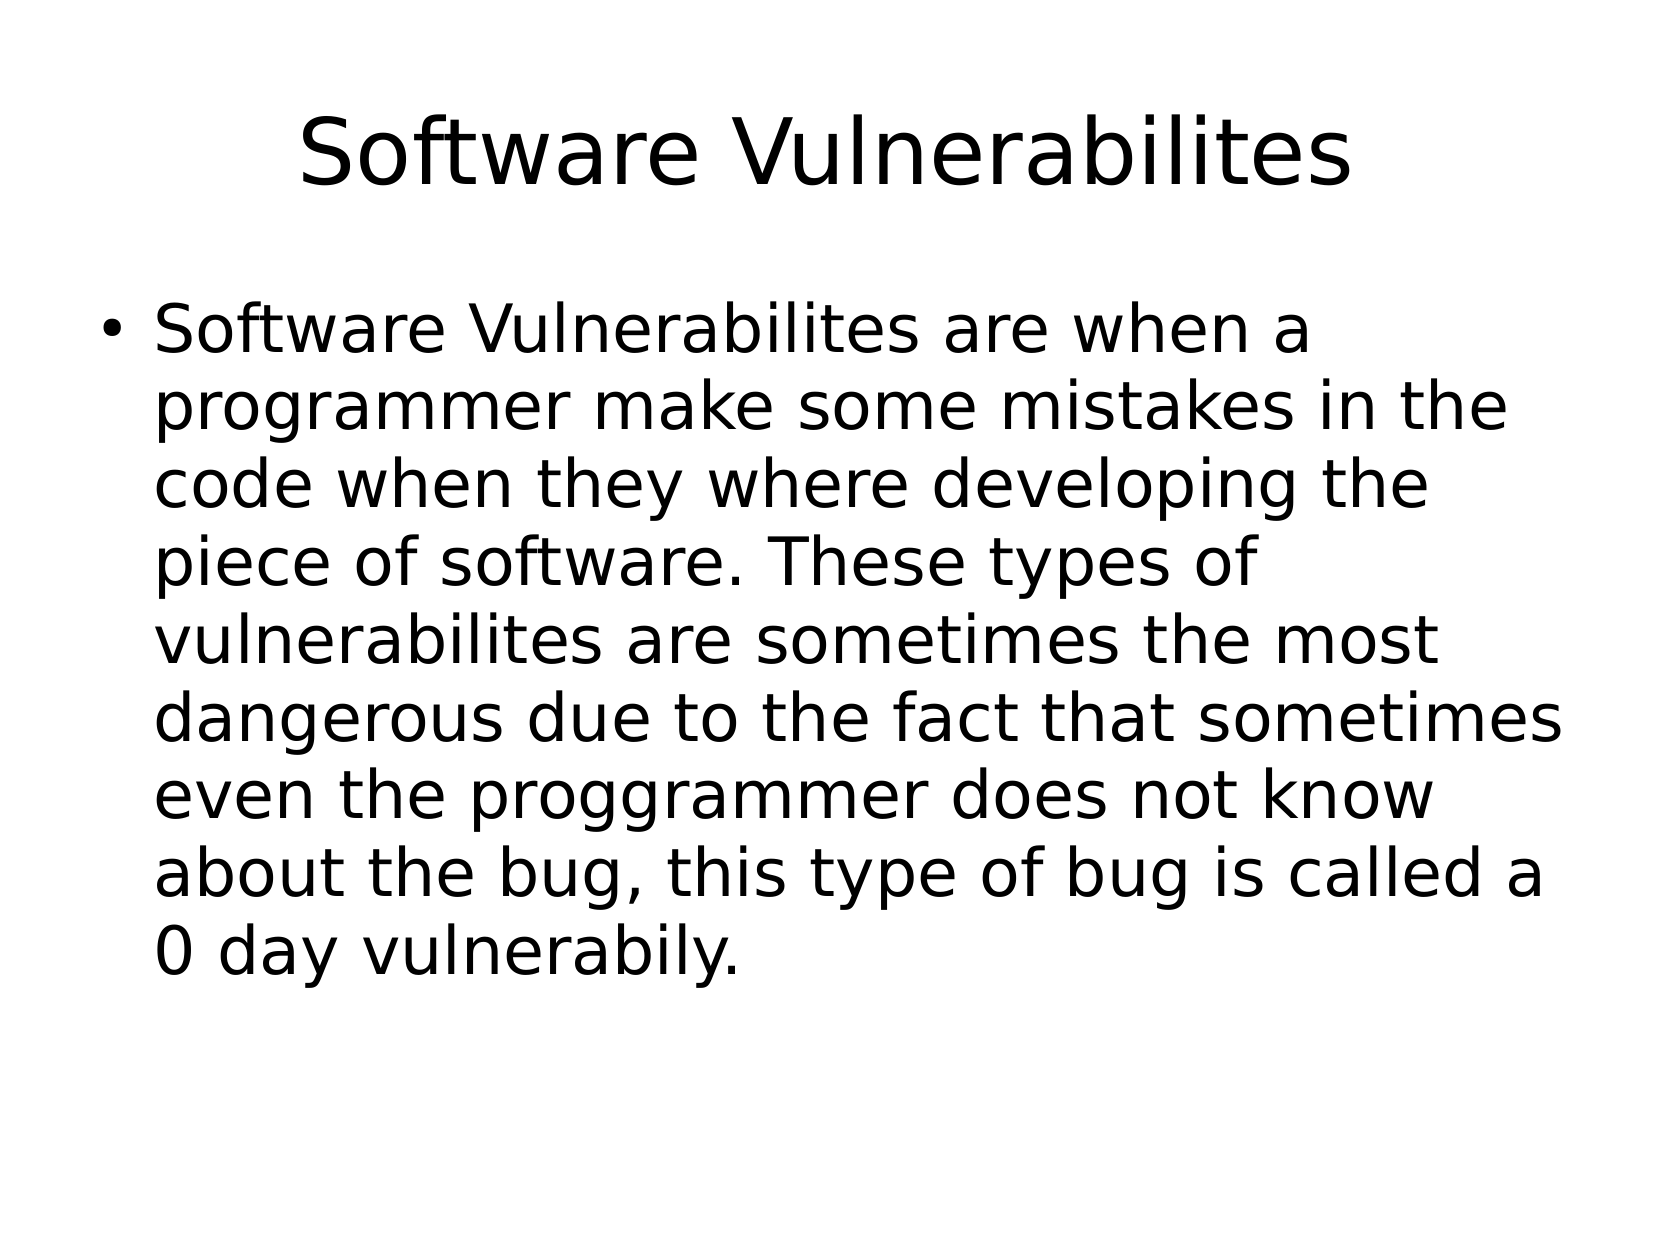

# Software Vulnerabilites
Software Vulnerabilites are when a programmer make some mistakes in the code when they where developing the piece of software. These types of vulnerabilites are sometimes the most dangerous due to the fact that sometimes even the proggrammer does not know about the bug, this type of bug is called a 0 day vulnerabily.